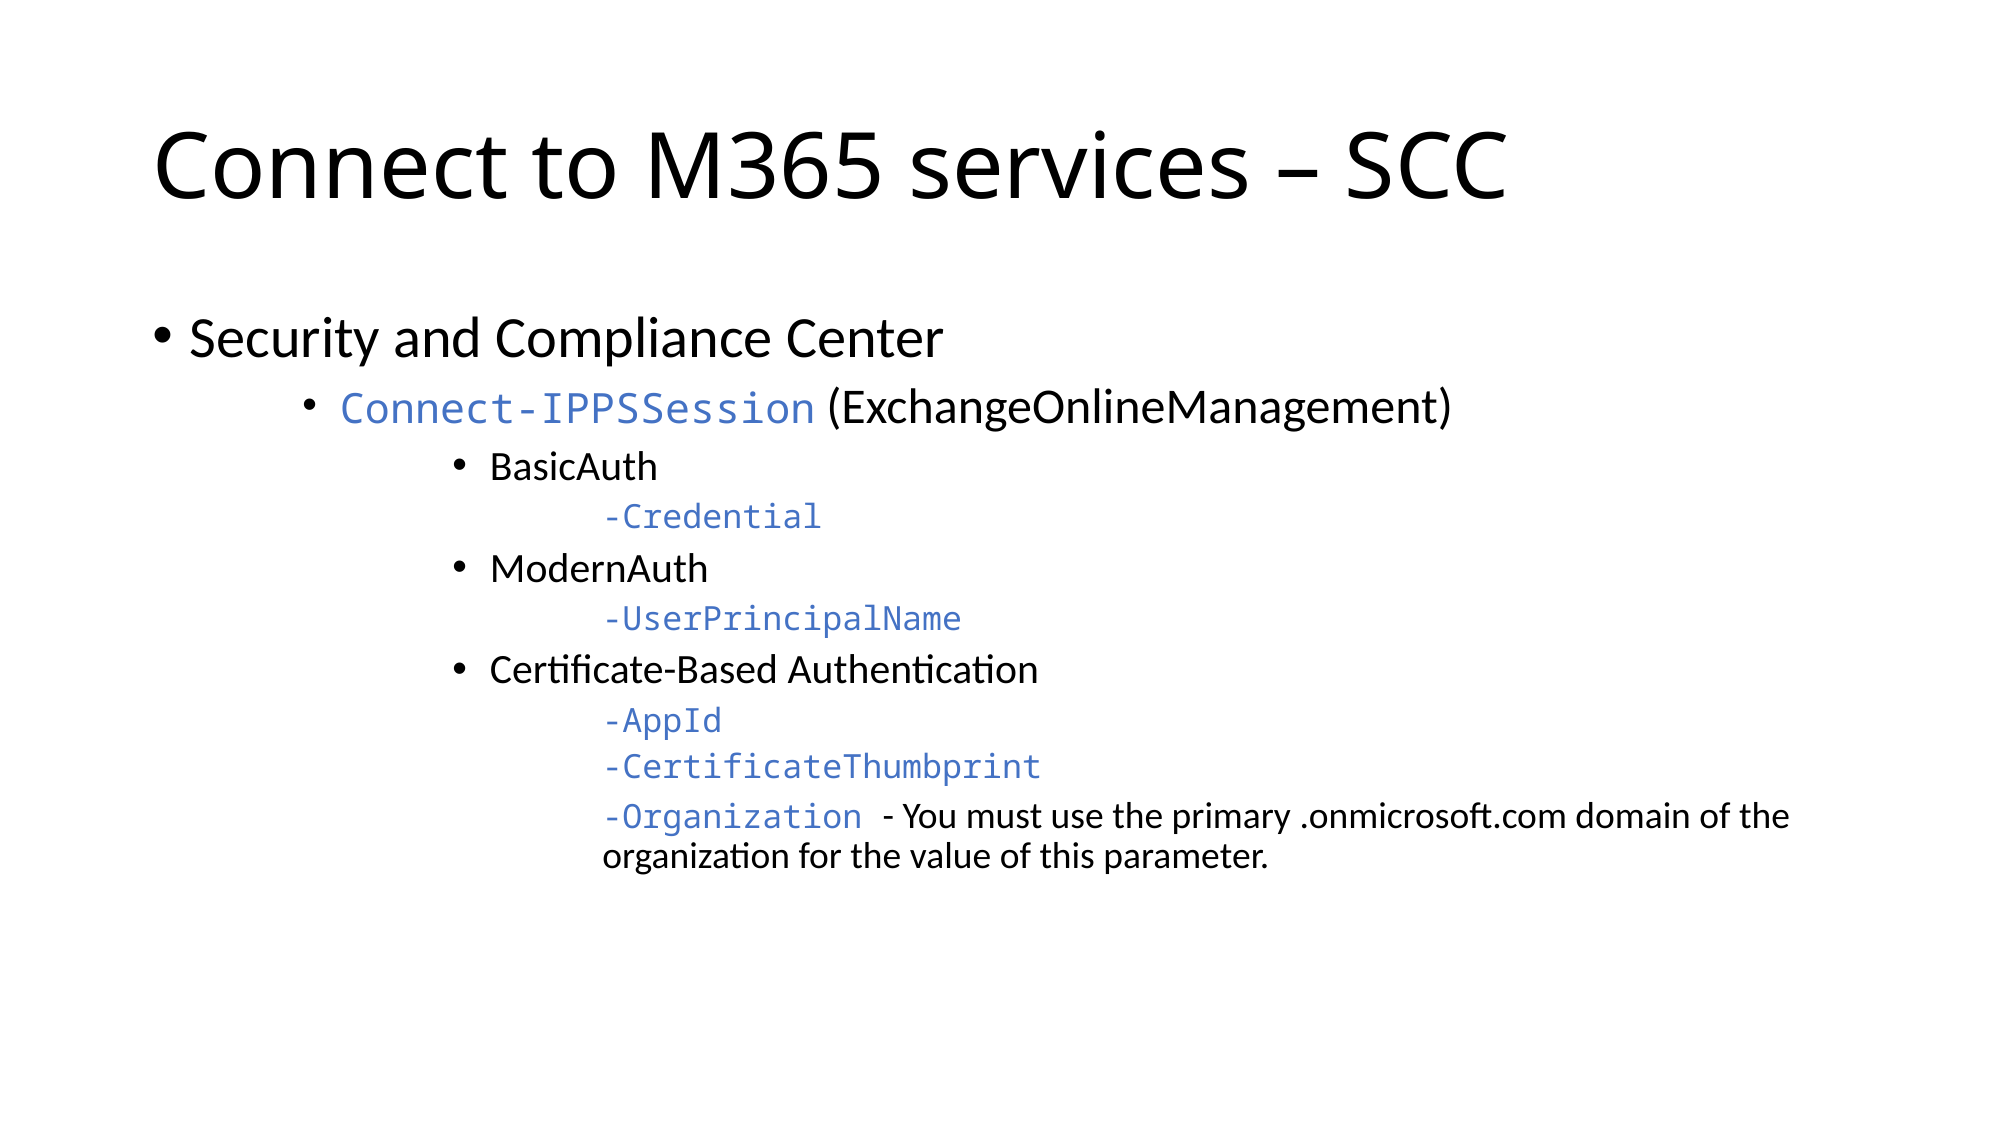

# Connect to M365 services – SCC
Security and Compliance Center
Connect-IPPSSession (ExchangeOnlineManagement)
BasicAuth
-Credential
ModernAuth
-UserPrincipalName
Certificate-Based Authentication
-AppId
-CertificateThumbprint
-Organization - You must use the primary .onmicrosoft.com domain of the organization for the value of this parameter.